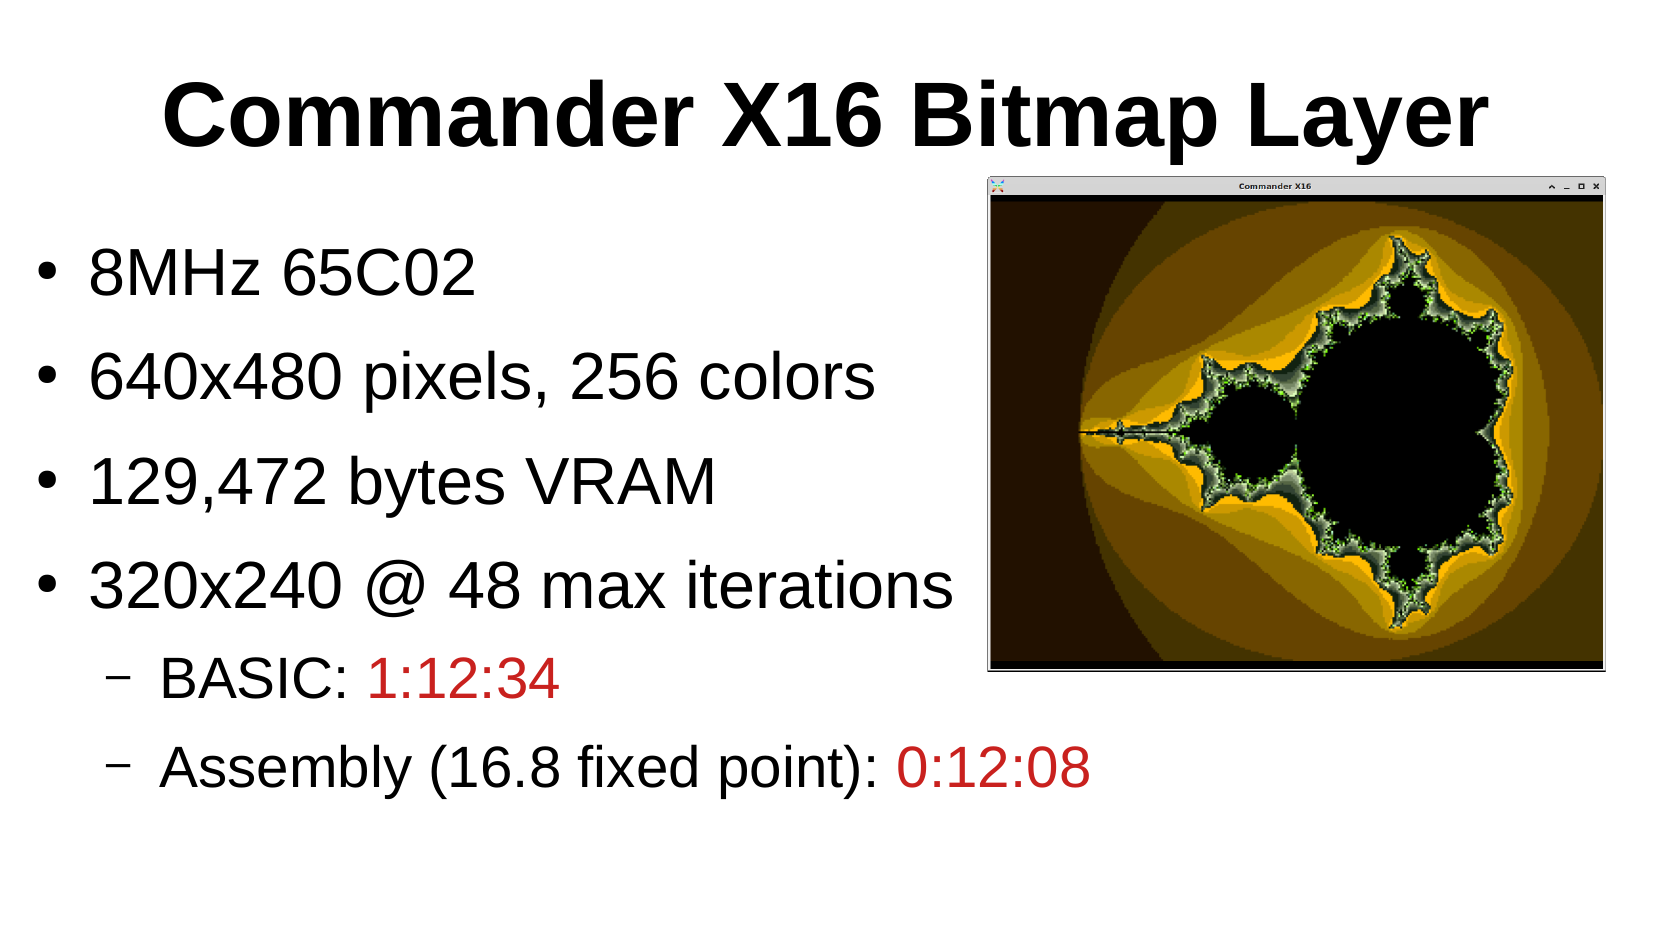

# Commander X16 Bitmap Layer
8MHz 65C02
640x480 pixels, 256 colors
129,472 bytes VRAM
320x240 @ 48 max iterations
BASIC: 1:12:34
Assembly (16.8 fixed point): 0:12:08